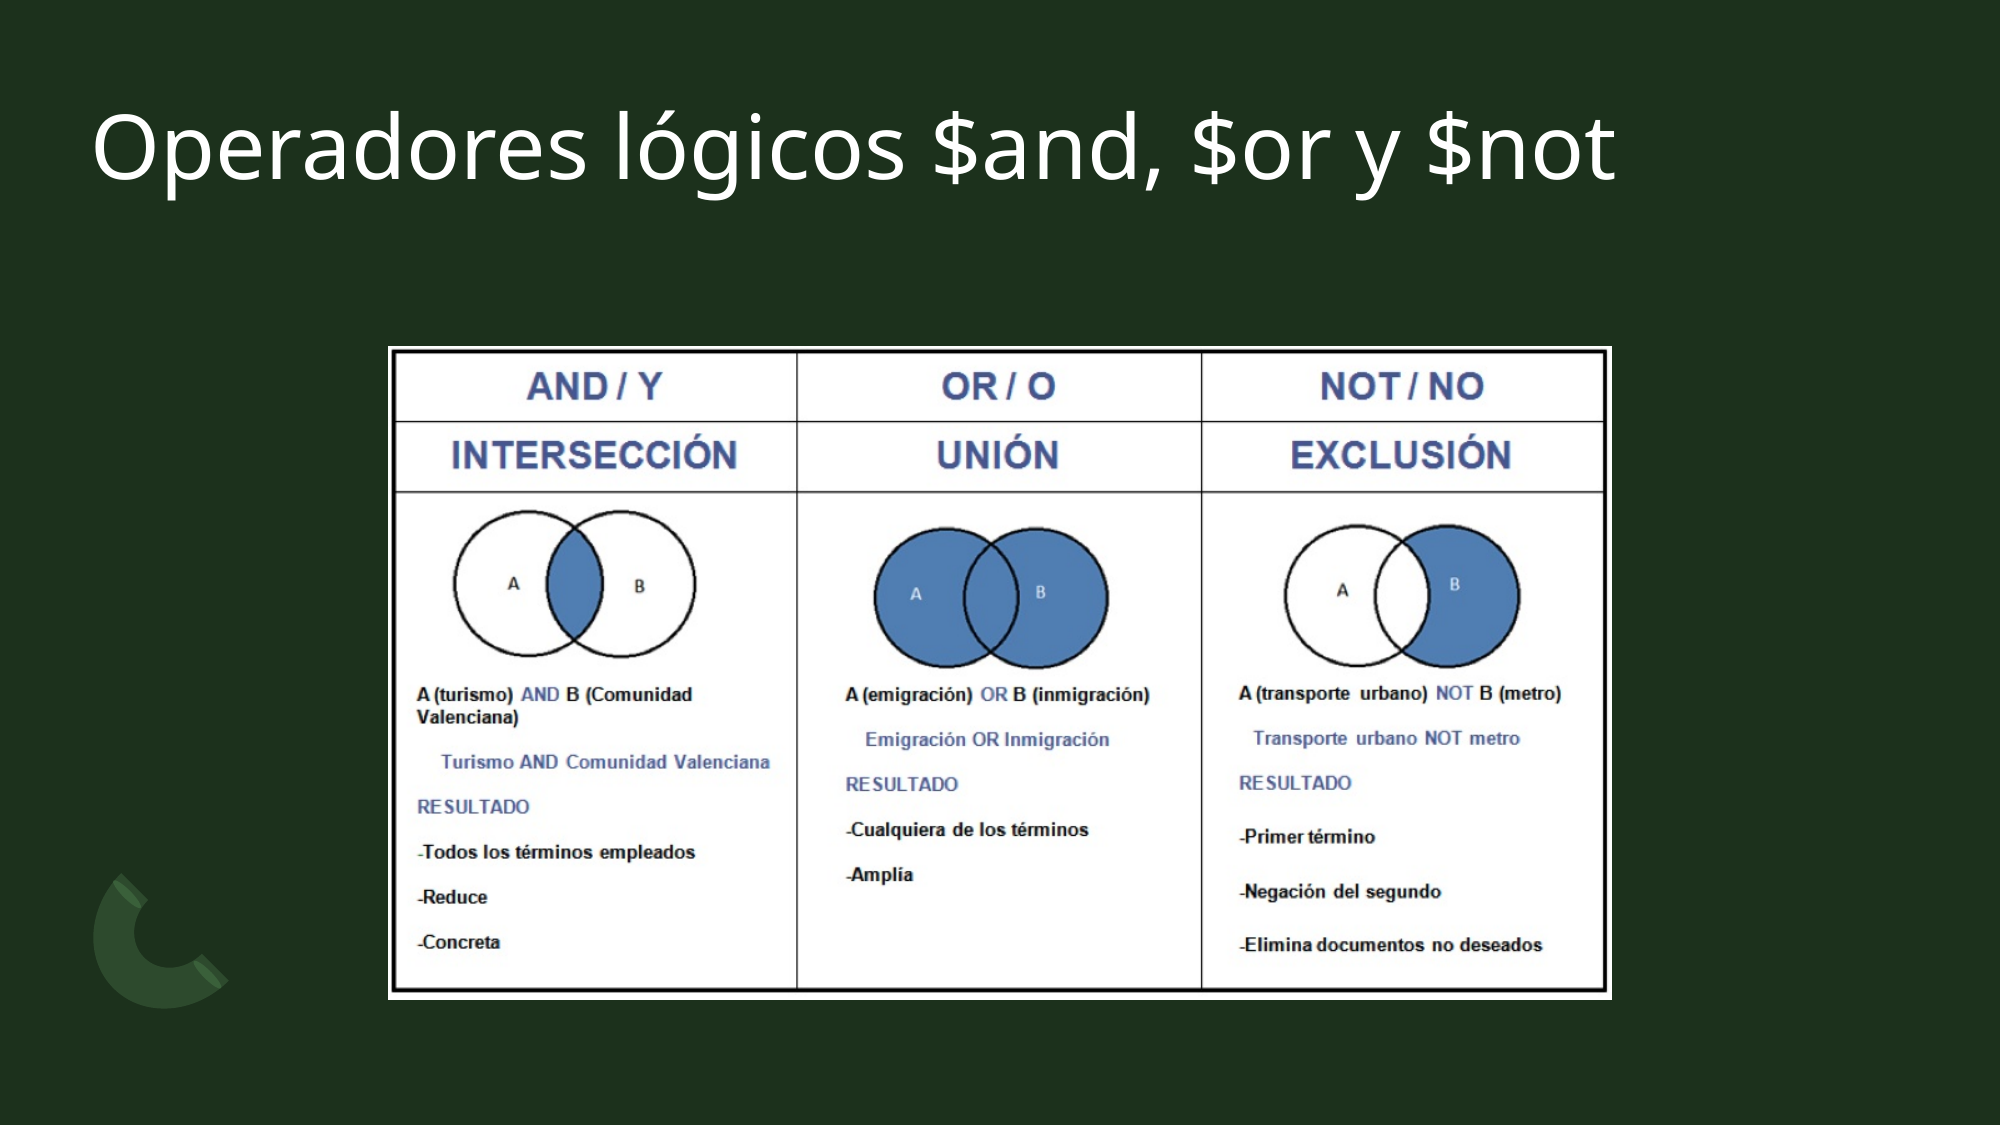

# Operadores lógicos $and, $or y $not